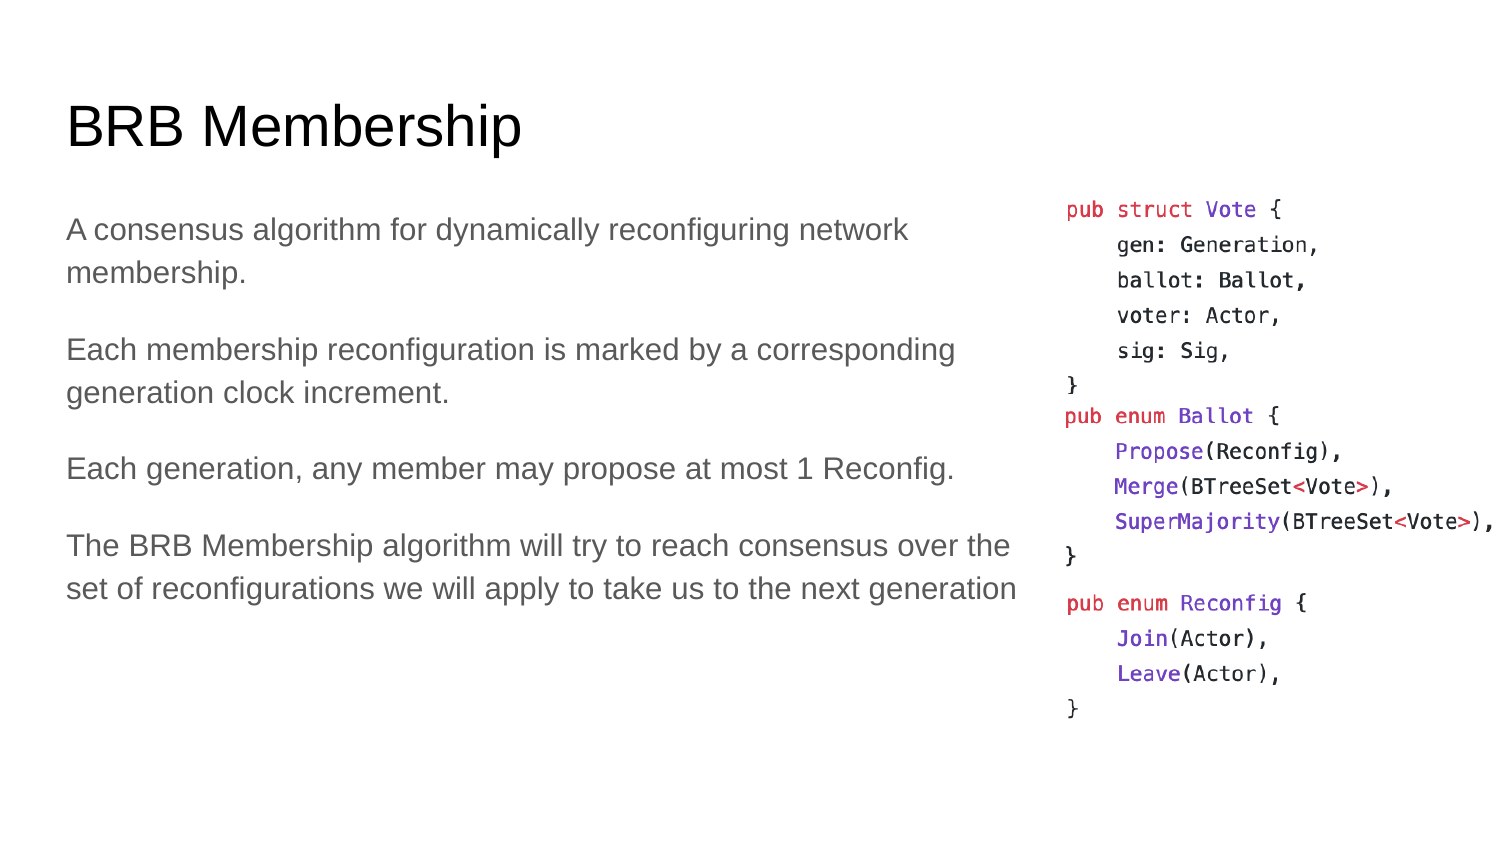

# BRB Membership
A consensus algorithm for dynamically reconfiguring network membership.
Each membership reconfiguration is marked by a corresponding generation clock increment.
Each generation, any member may propose at most 1 Reconfig.
The BRB Membership algorithm will try to reach consensus over the set of reconfigurations we will apply to take us to the next generation